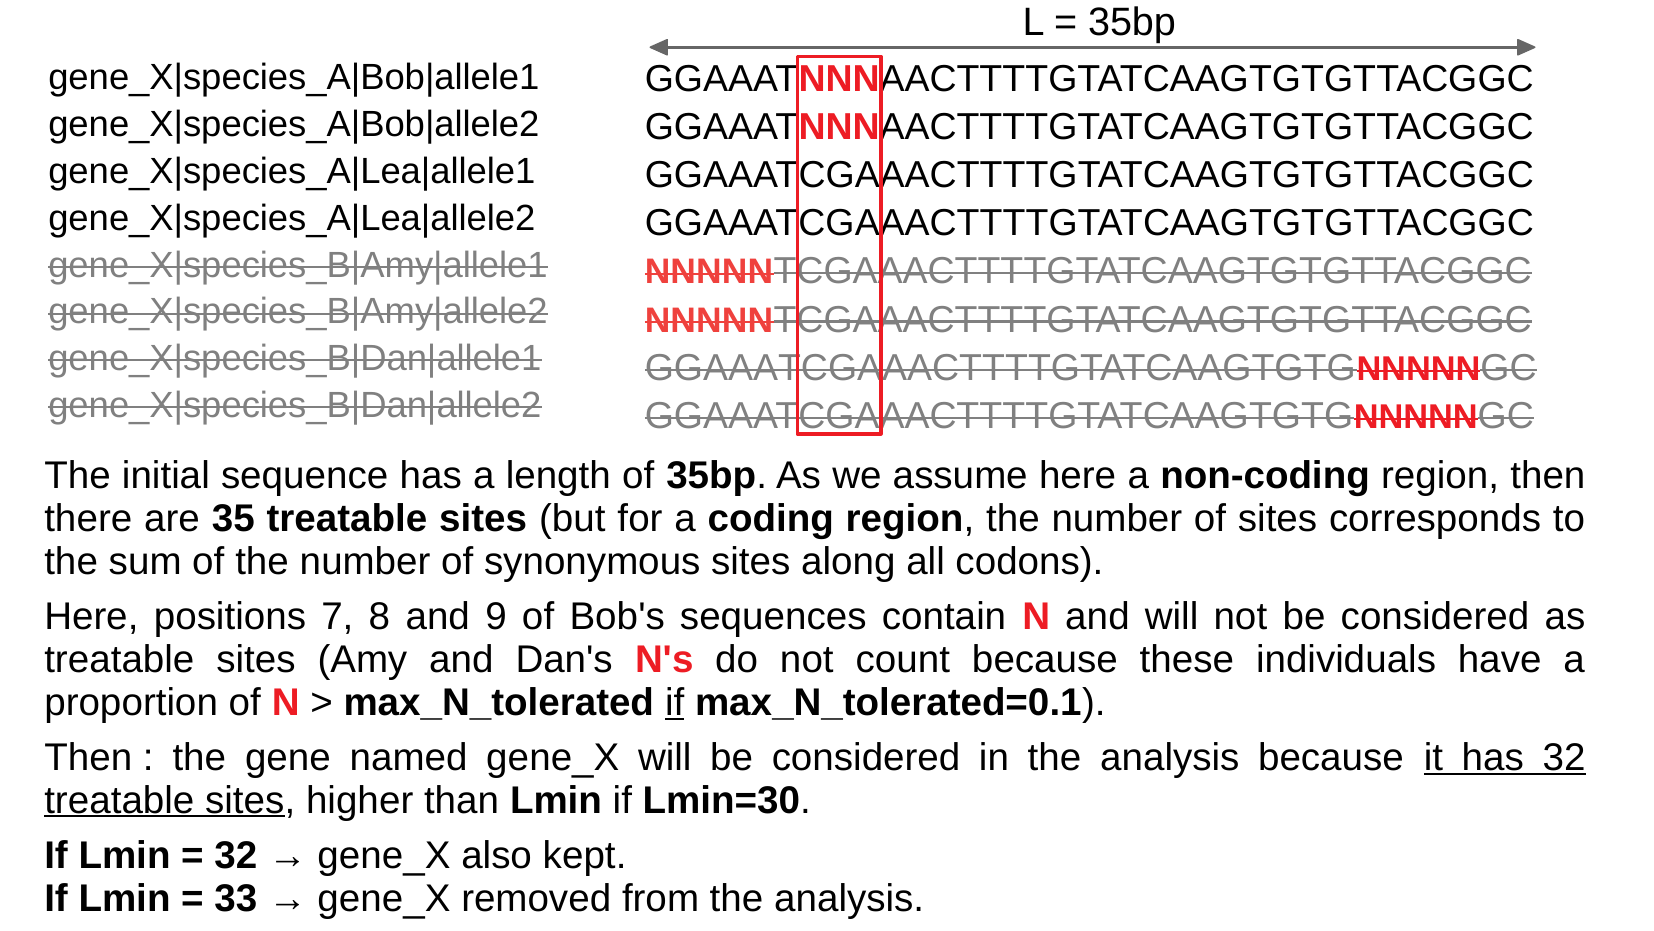

L = 35bp
gene_X|species_A|Bob|allele1
gene_X|species_A|Bob|allele2
gene_X|species_A|Lea|allele1
gene_X|species_A|Lea|allele2
gene_X|species_B|Amy|allele1
gene_X|species_B|Amy|allele2
gene_X|species_B|Dan|allele1
gene_X|species_B|Dan|allele2
GGAAATNNNAACTTTTGTATCAAGTGTGTTACGGC
GGAAATNNNAACTTTTGTATCAAGTGTGTTACGGC
GGAAATCGAAACTTTTGTATCAAGTGTGTTACGGC
GGAAATCGAAACTTTTGTATCAAGTGTGTTACGGCNNNNNTCGAAACTTTTGTATCAAGTGTGTTACGGC
NNNNNTCGAAACTTTTGTATCAAGTGTGTTACGGC
GGAAATCGAAACTTTTGTATCAAGTGTGNNNNNGC
GGAAATCGAAACTTTTGTATCAAGTGTGNNNNNGC
The initial sequence has a length of 35bp. As we assume here a non-coding region, then there are 35 treatable sites (but for a coding region, the number of sites corresponds to the sum of the number of synonymous sites along all codons).
Here, positions 7, 8 and 9 of Bob's sequences contain N and will not be considered as treatable sites (Amy and Dan's N's do not count because these individuals have a proportion of N > max_N_tolerated if max_N_tolerated=0.1).
Then : the gene named gene_X will be considered in the analysis because it has 32 treatable sites, higher than Lmin if Lmin=30.
If Lmin = 32 → gene_X also kept.
If Lmin = 33 → gene_X removed from the analysis.